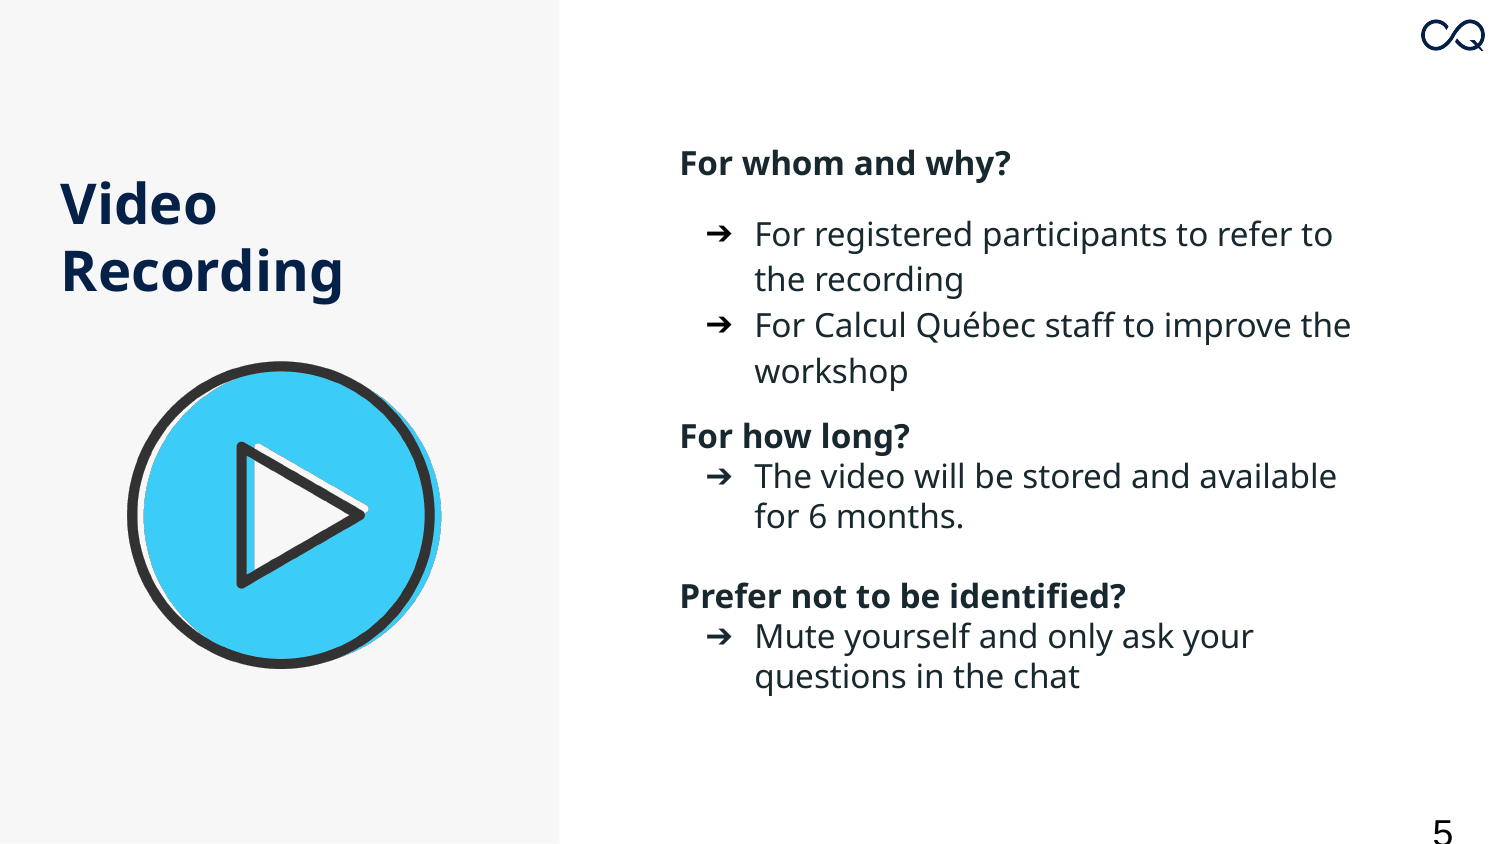

For whom and why?
For registered participants to refer to the recording
For Calcul Québec staff to improve the workshop
For how long?
The video will be stored and available for 6 months.
Prefer not to be identified?
Mute yourself and only ask your questions in the chat
# Video Recording